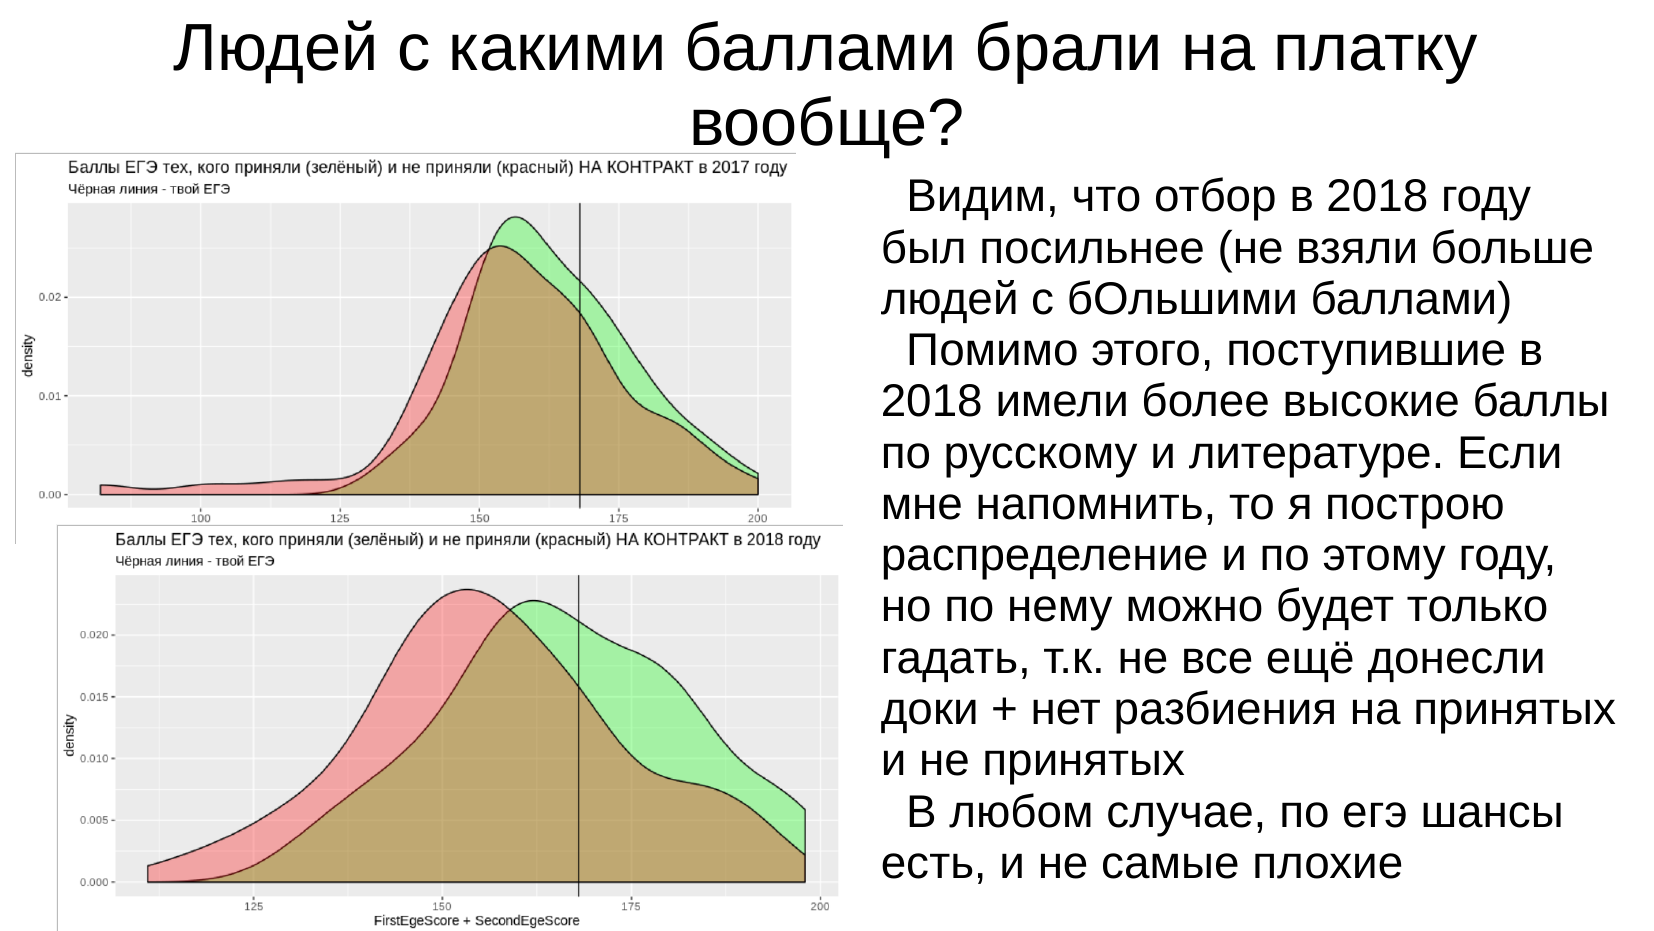

# Людей с какими баллами брали на платку вообще?
 Видим, что отбор в 2018 году был посильнее (не взяли больше людей с бОльшими баллами)
 Помимо этого, поступившие в 2018 имели более высокие баллы по русскому и литературе. Если мне напомнить, то я построю распределение и по этому году, но по нему можно будет только гадать, т.к. не все ещё донесли доки + нет разбиения на принятых и не принятых
 В любом случае, по егэ шансы есть, и не самые плохие